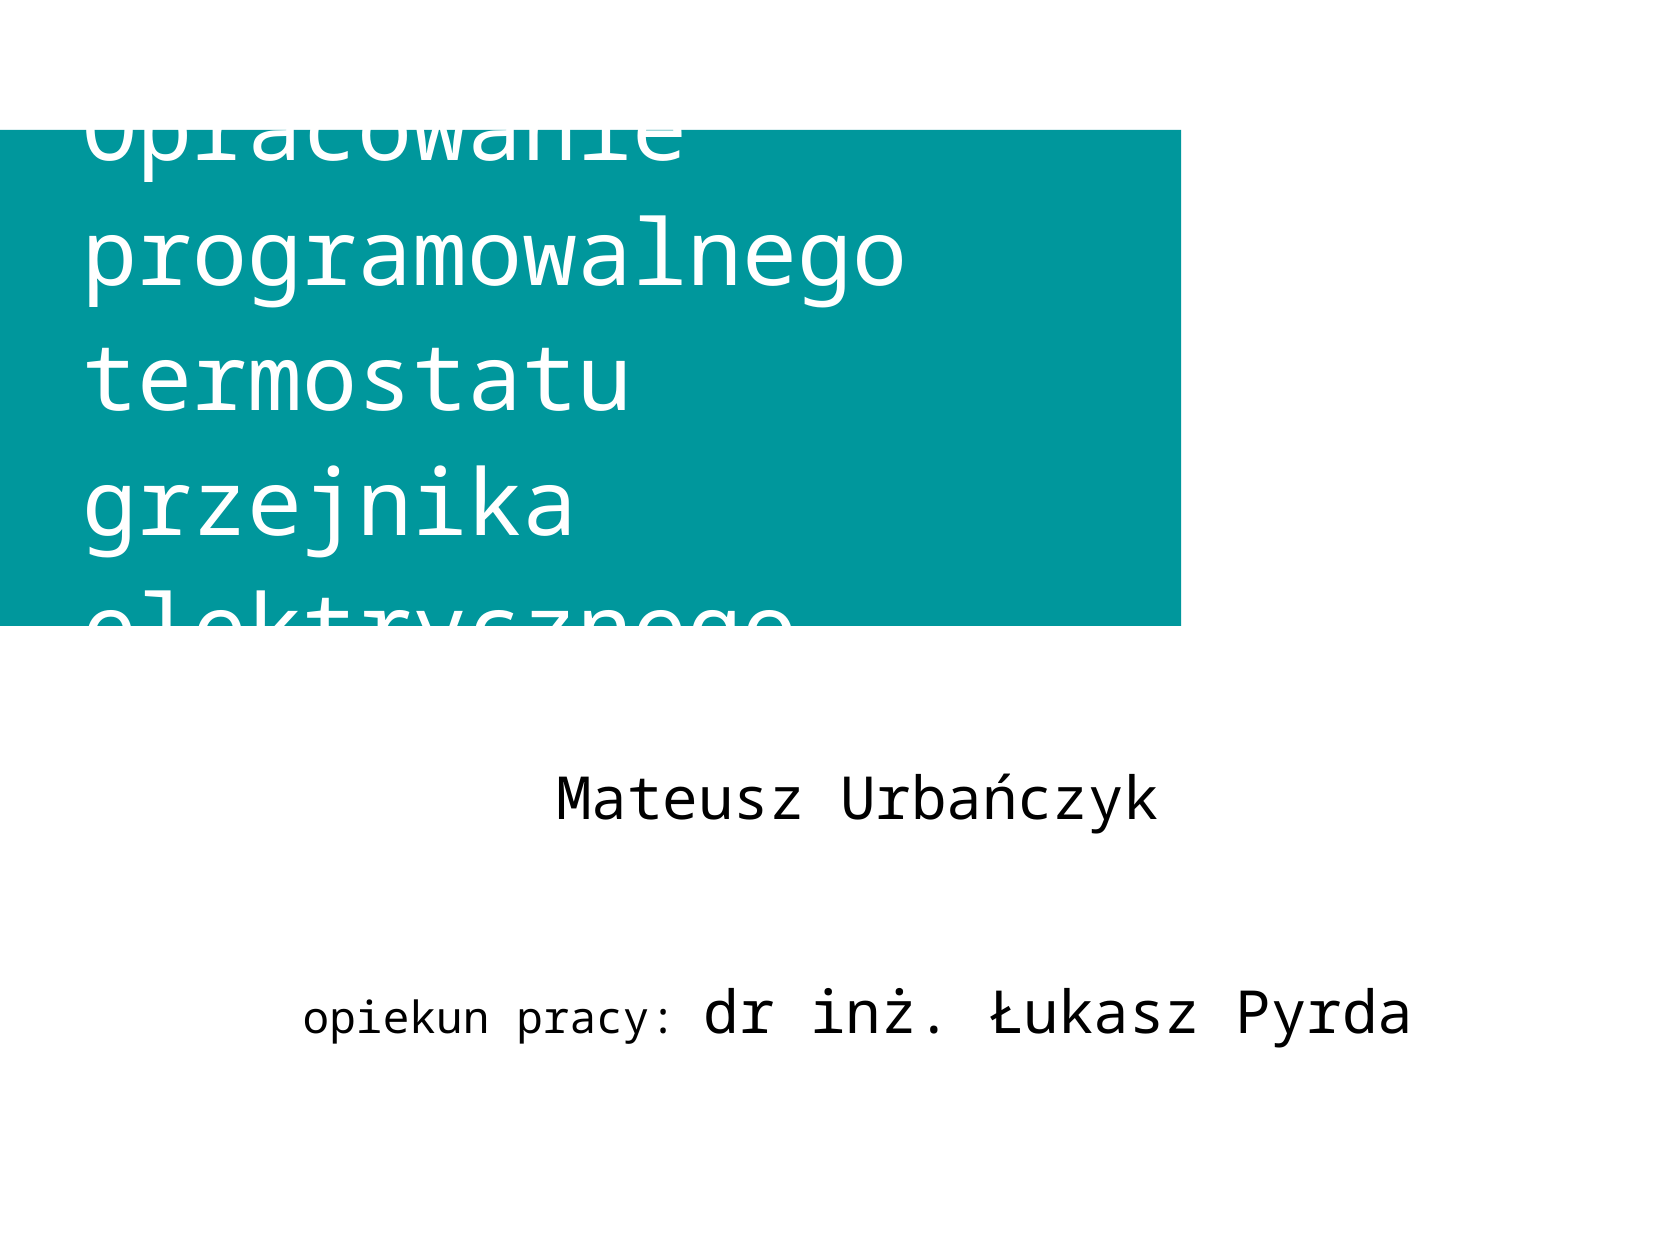

# Opracowanie programowalnego termostatu grzejnika elektrycznego
Mateusz Urbańczyk
opiekun pracy: dr inż. Łukasz Pyrda